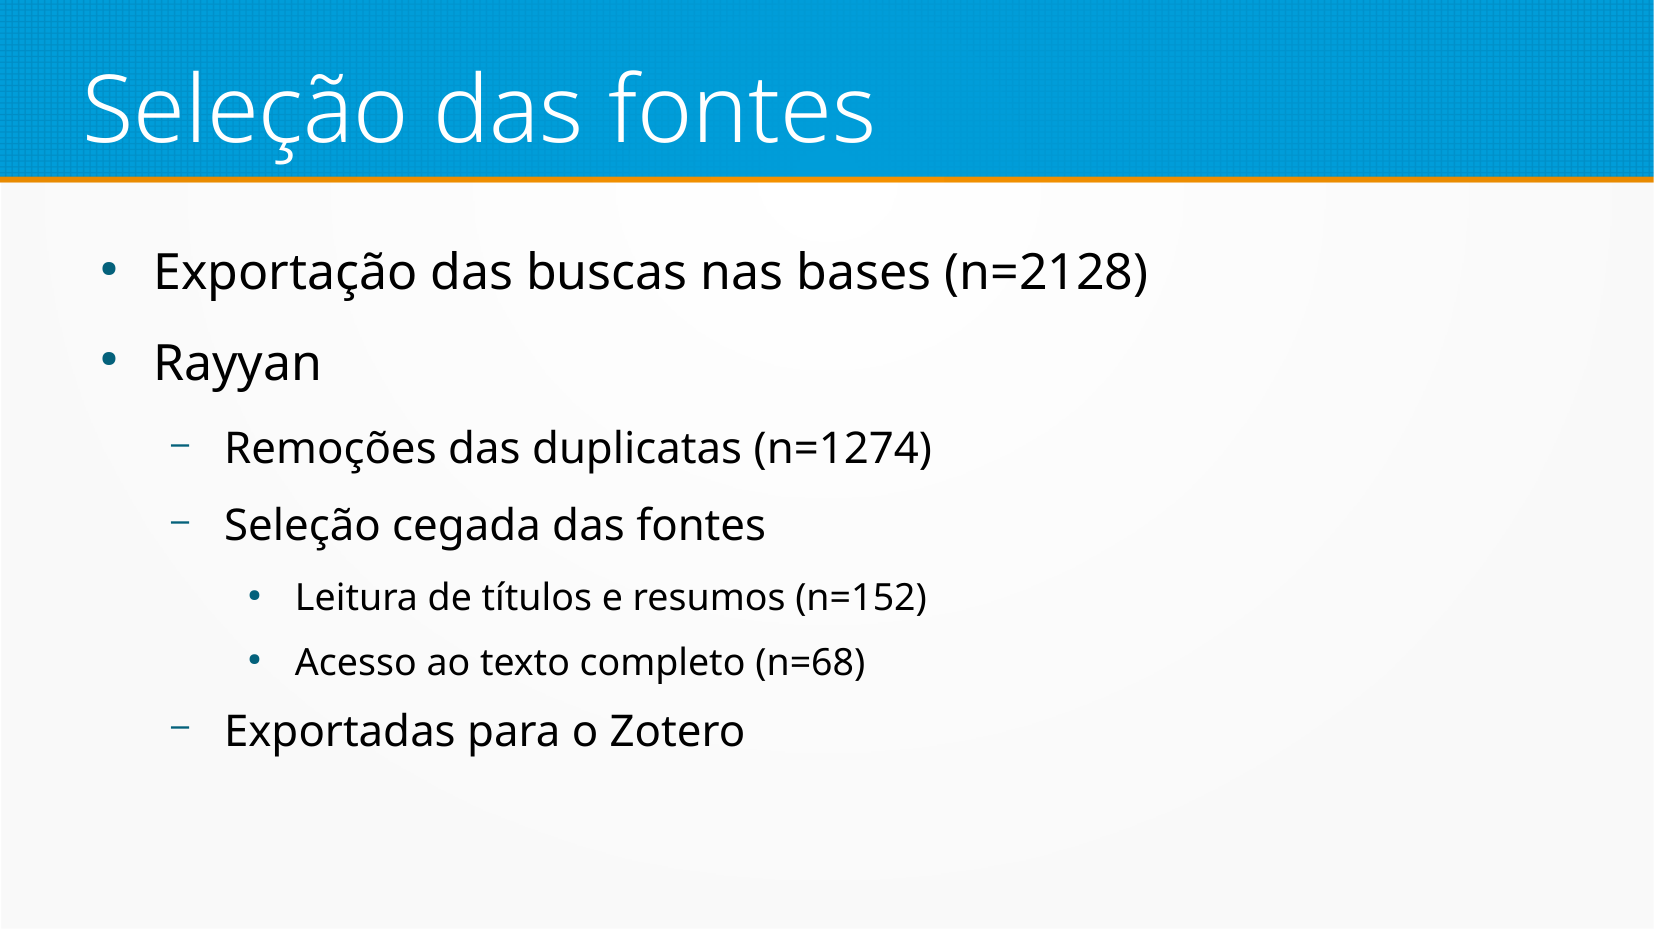

# Seleção das fontes
Exportação das buscas nas bases (n=2128)
Rayyan
Remoções das duplicatas (n=1274)
Seleção cegada das fontes
Leitura de títulos e resumos (n=152)
Acesso ao texto completo (n=68)
Exportadas para o Zotero